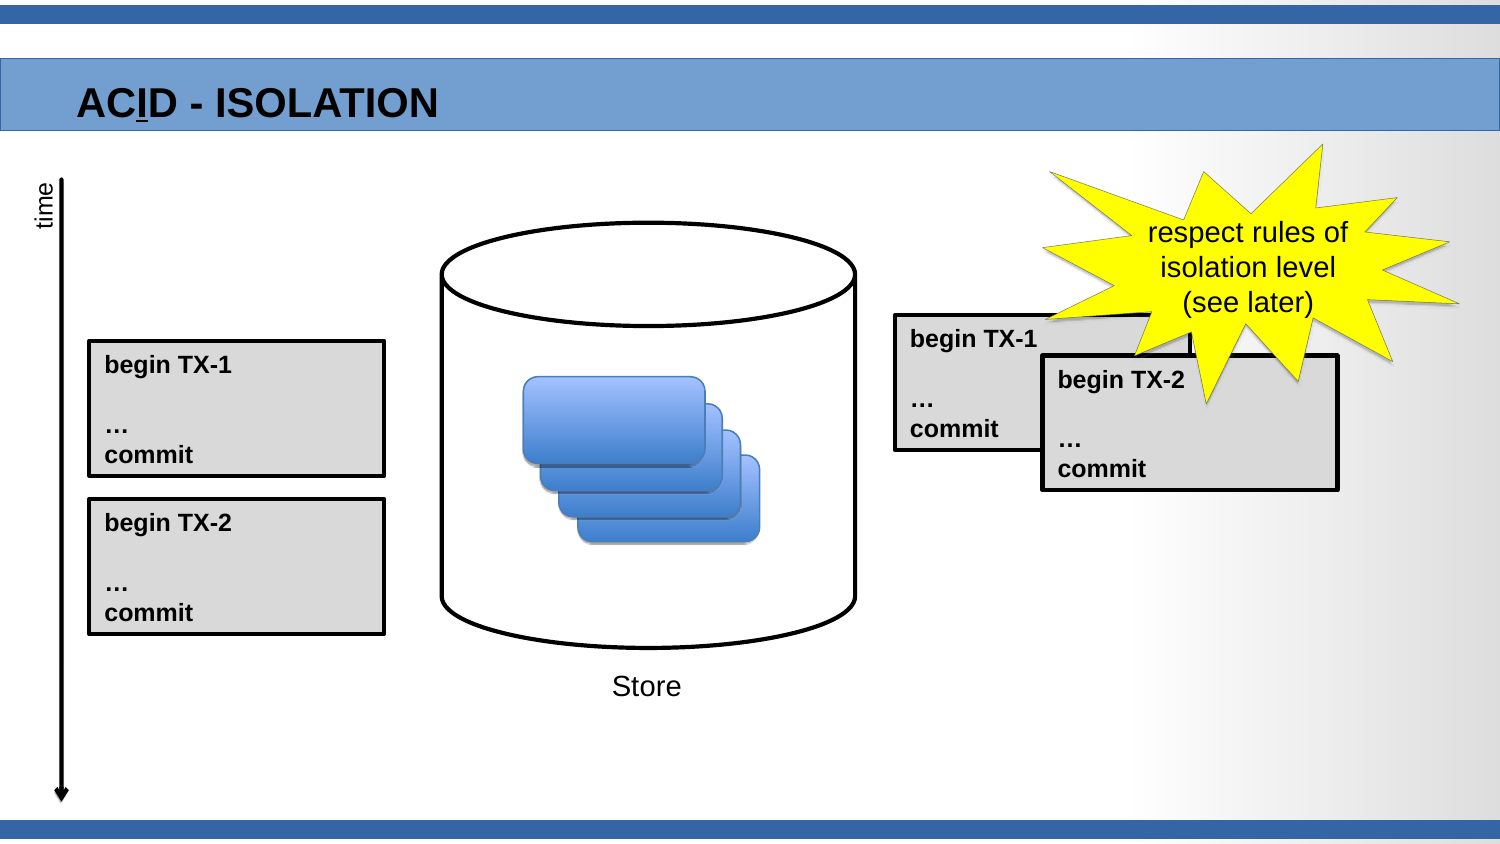

# ACID - Isolation
respect rules of isolation level (see later)
time
begin TX-1
…
commit
begin TX-1
…
commit
begin TX-2
…
commit
begin TX-2
…
commit
Store